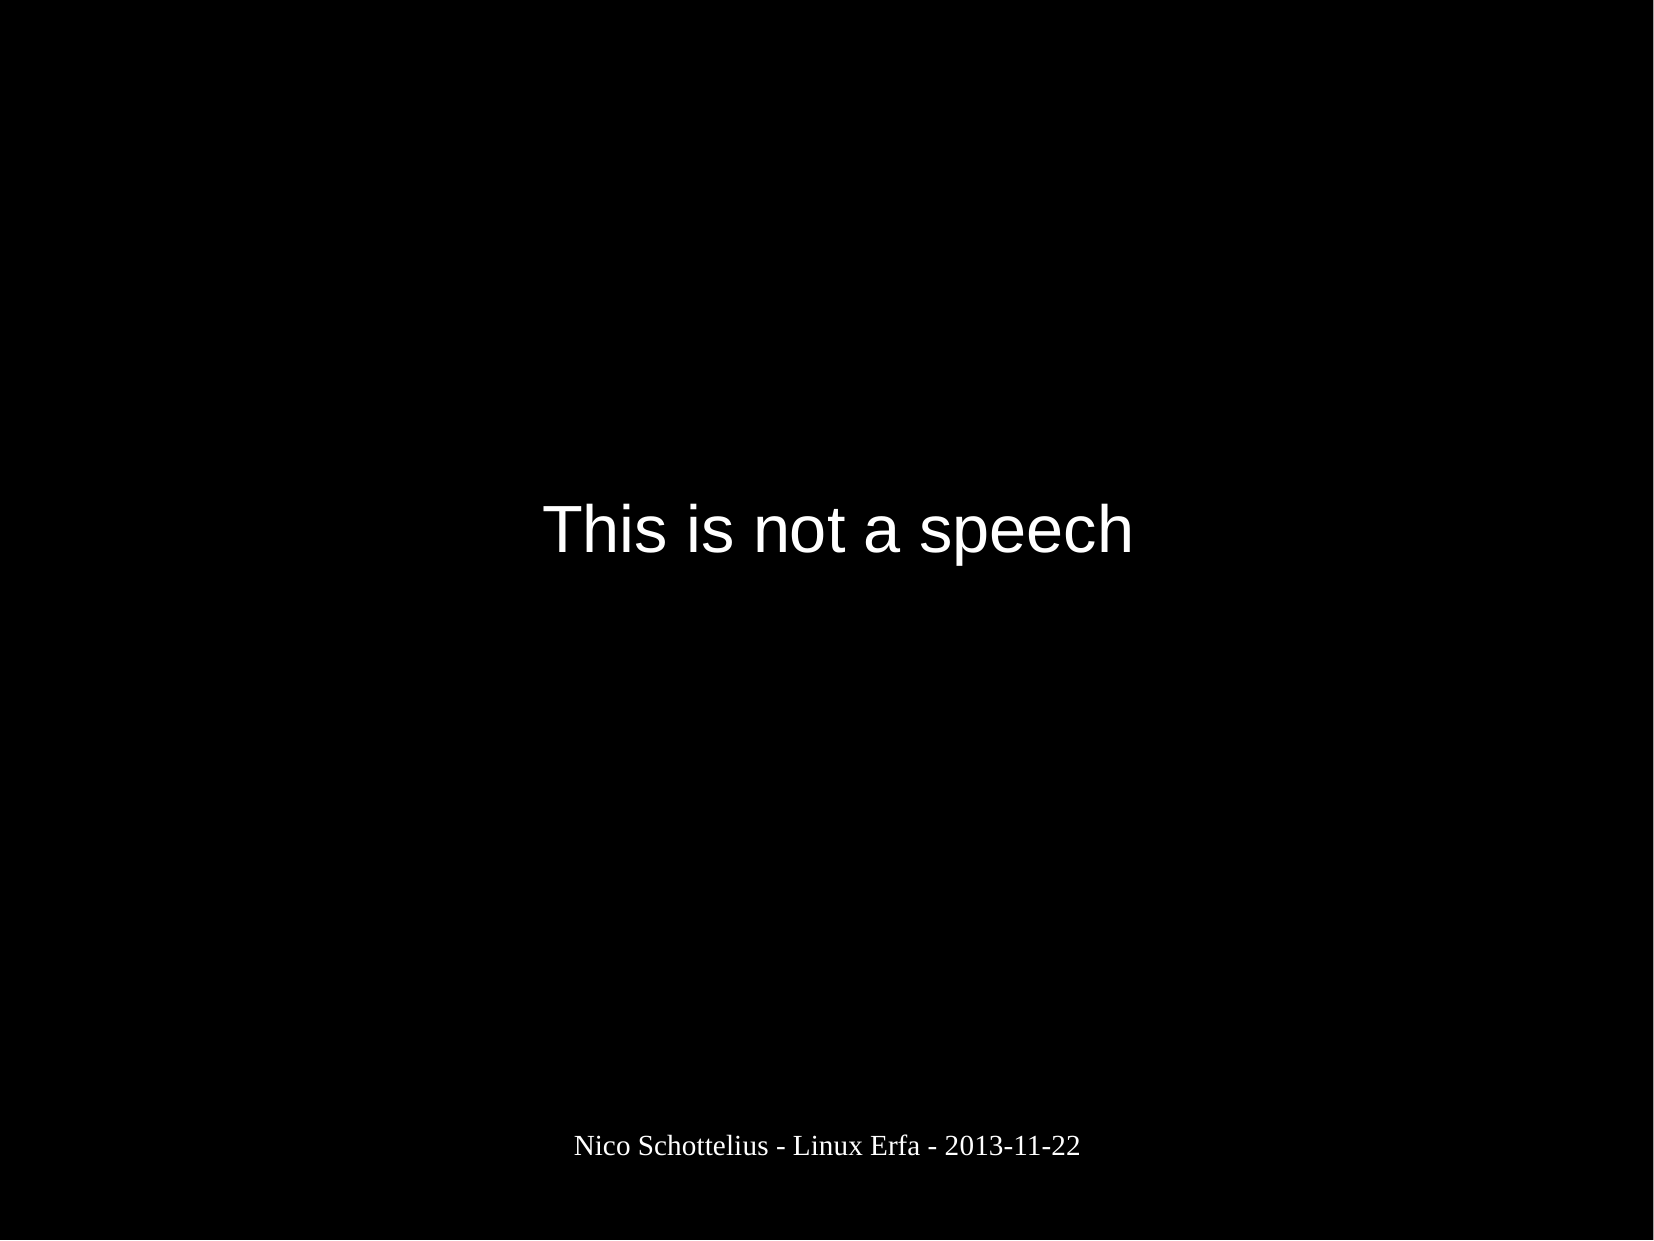

# This is not a speech
Nico Schottelius - Linux Erfa - 2013-11-22